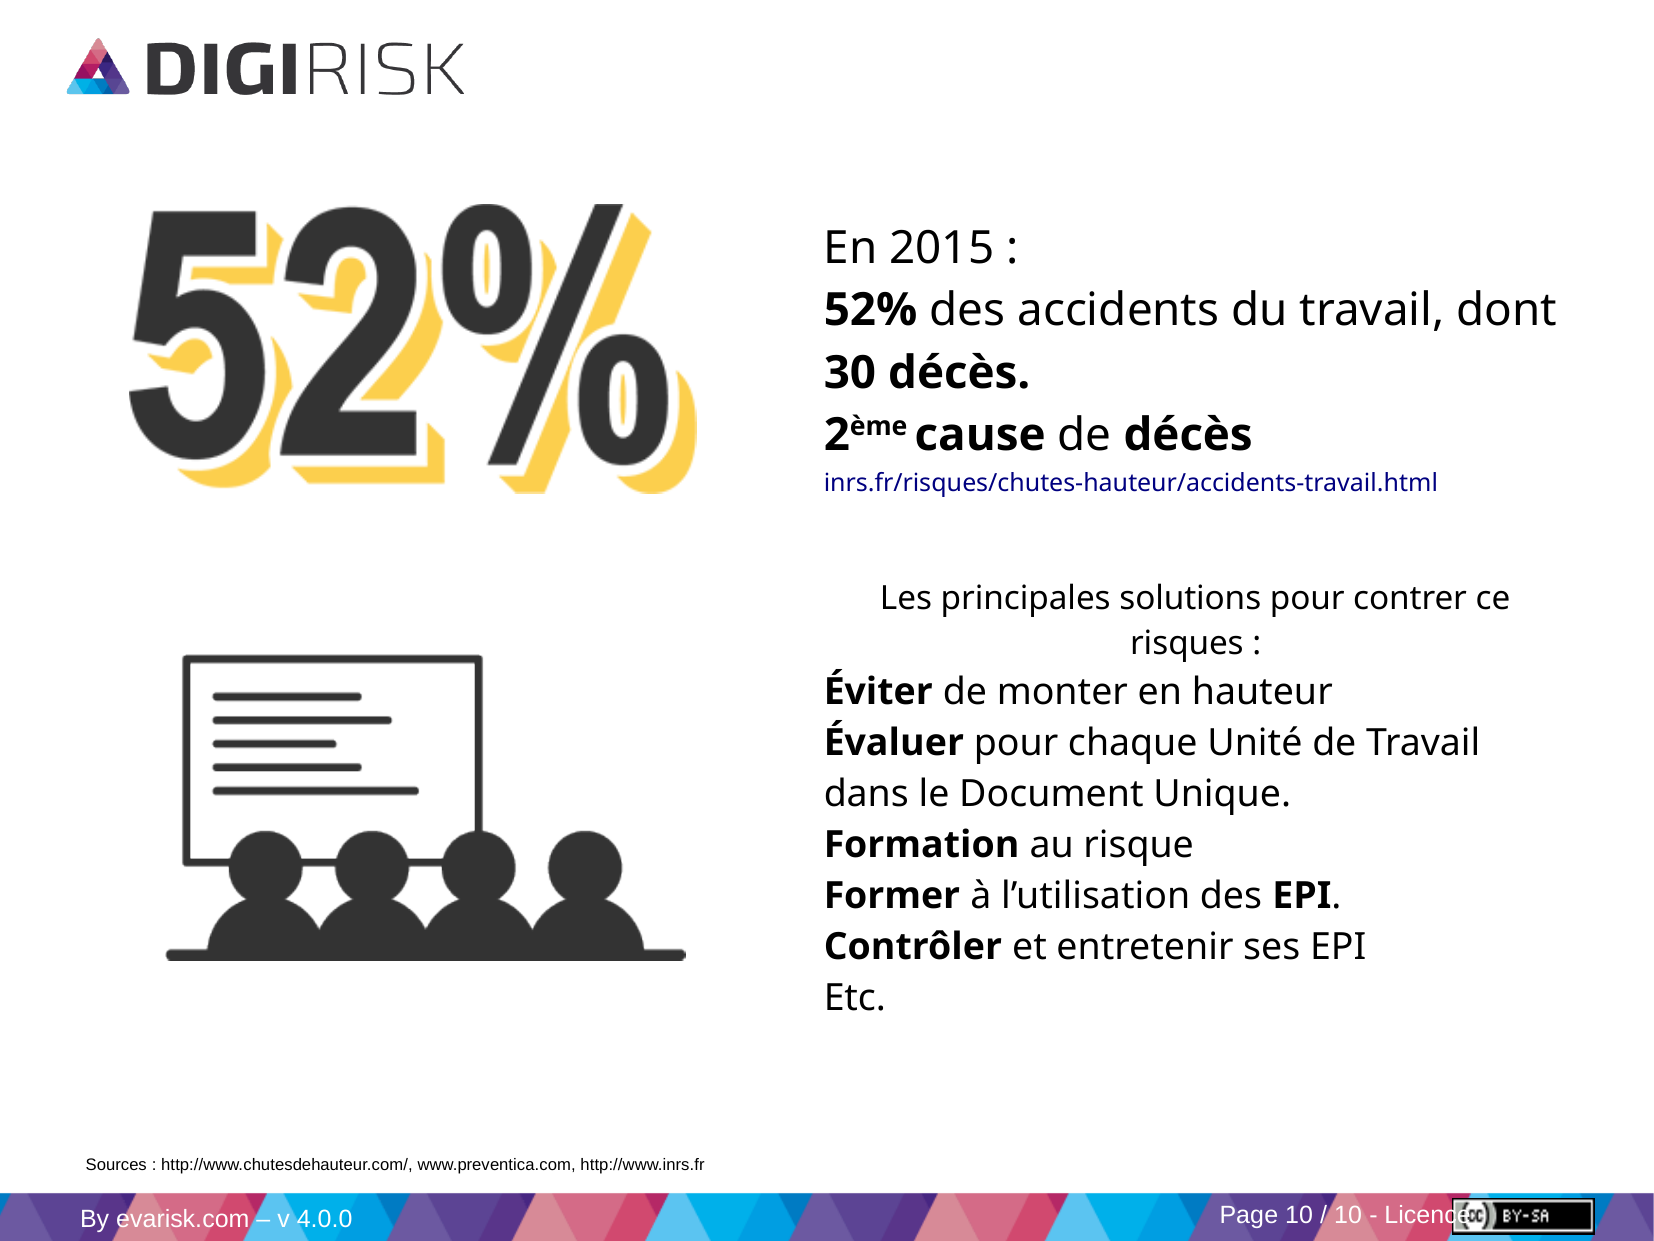

En 2015 :
52% des accidents du travail, dont 30 décès.
2ème cause de décès
inrs.fr/risques/chutes-hauteur/accidents-travail.html
Les principales solutions pour contrer ce risques :
Éviter de monter en hauteur
Évaluer pour chaque Unité de Travail dans le Document Unique.
Formation au risque
Former à l’utilisation des EPI.
Contrôler et entretenir ses EPI
Etc.
Sources : http://www.chutesdehauteur.com/, www.preventica.com, http://www.inrs.fr